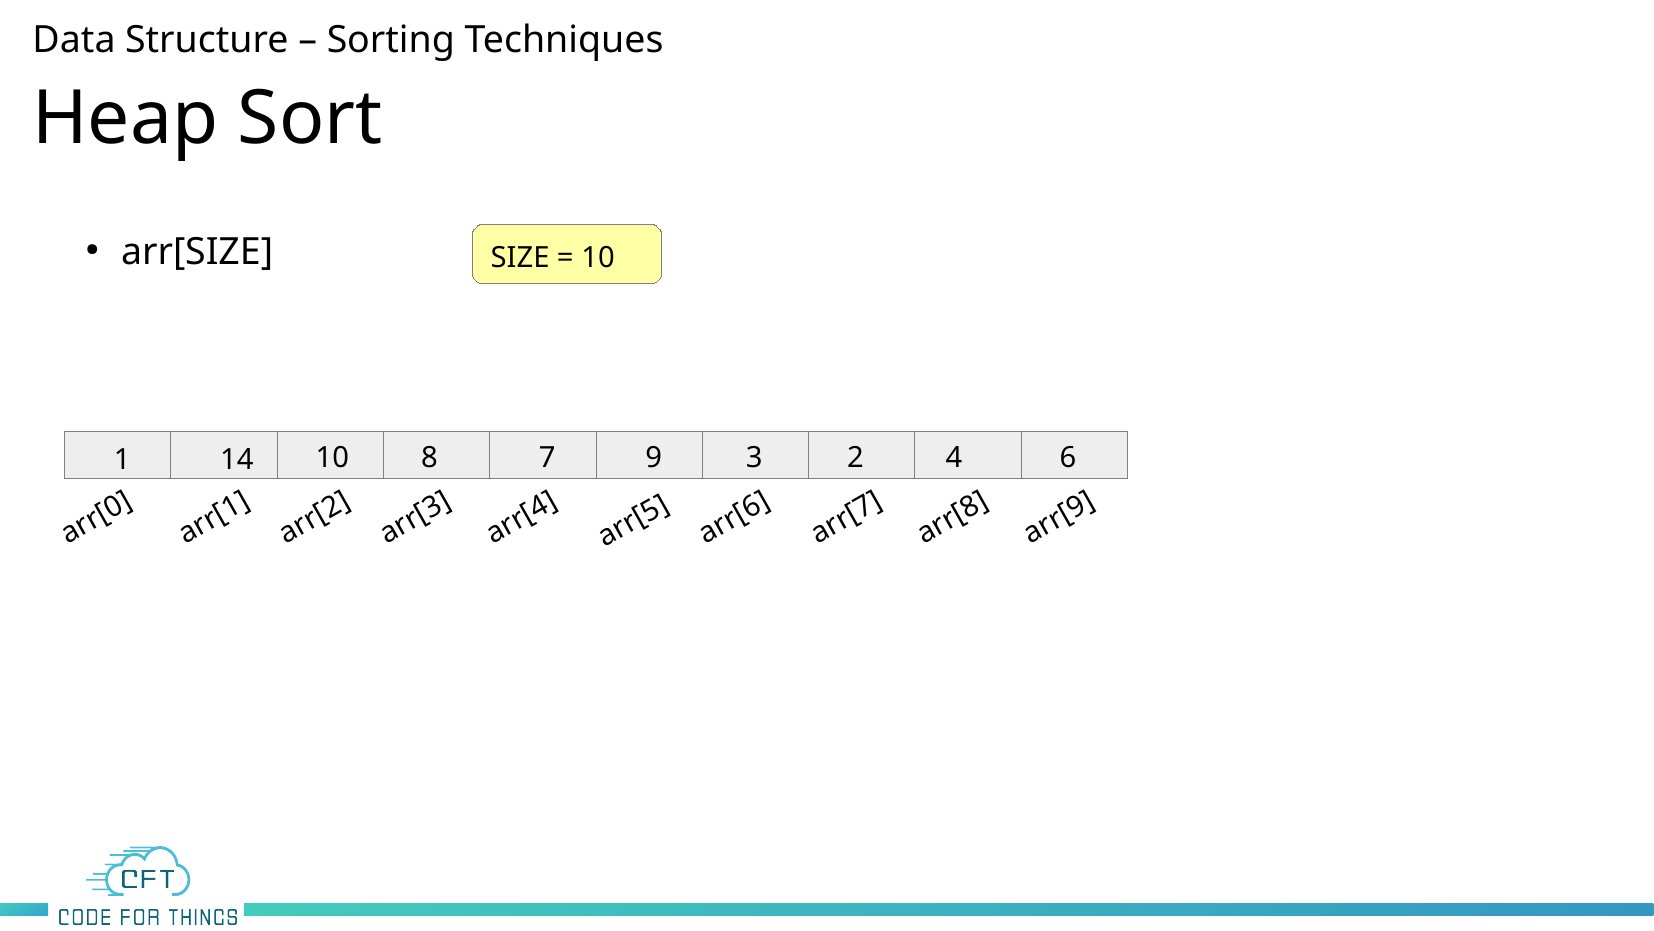

# Data Structure – Sorting Techniques Heap Sort
arr[SIZE]
SIZE = 10
10
8
7
9
3
2
4
6
arr[0]
arr[1]
arr[2]
arr[3]
arr[4]
arr[6]
arr[7]
arr[8]
arr[9]
arr[5]
1
14